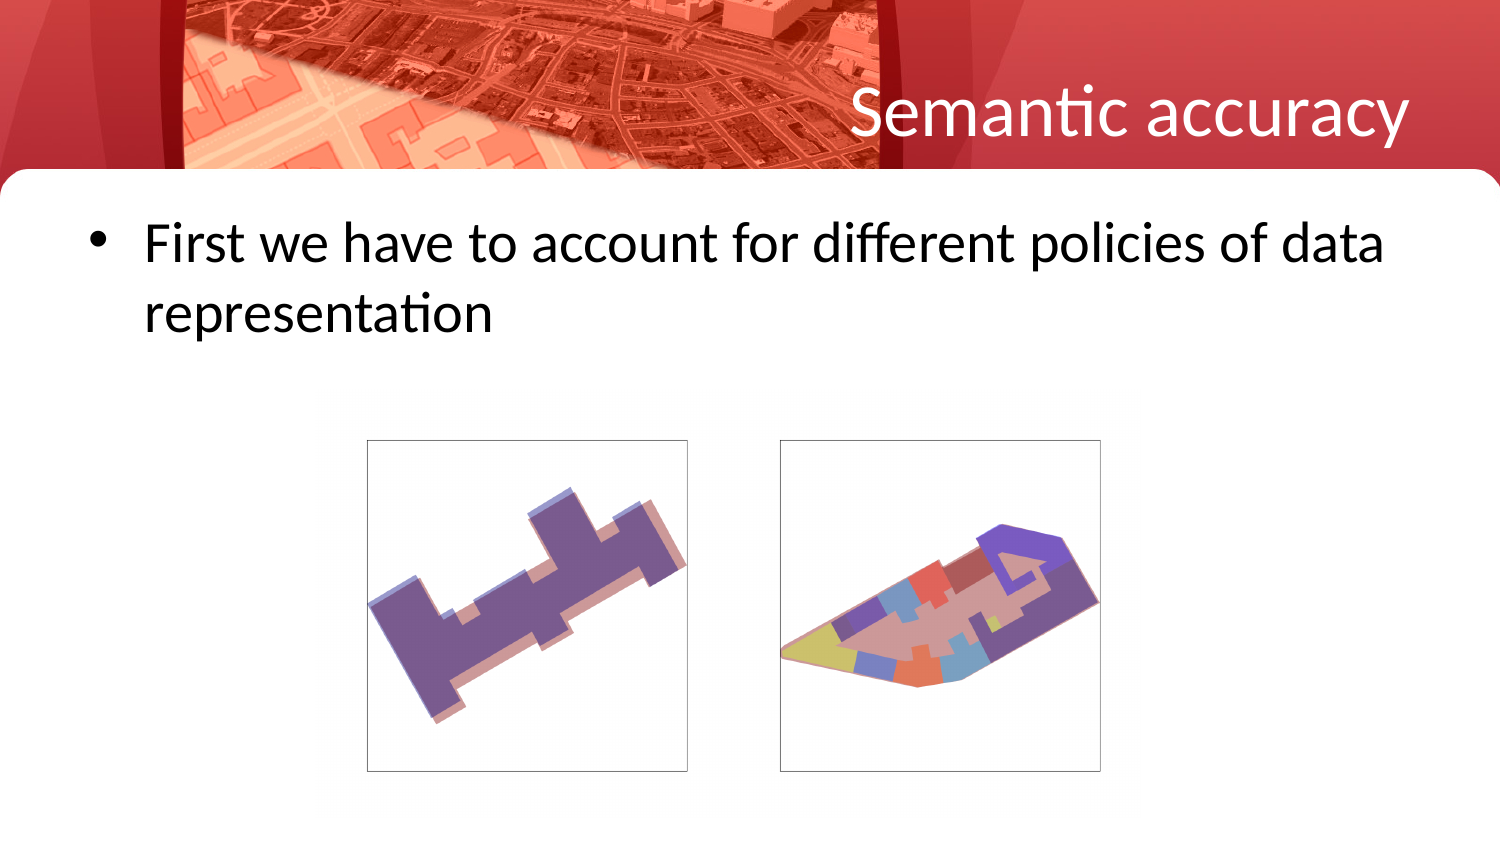

# Semantic accuracy
First we have to account for different policies of data representation